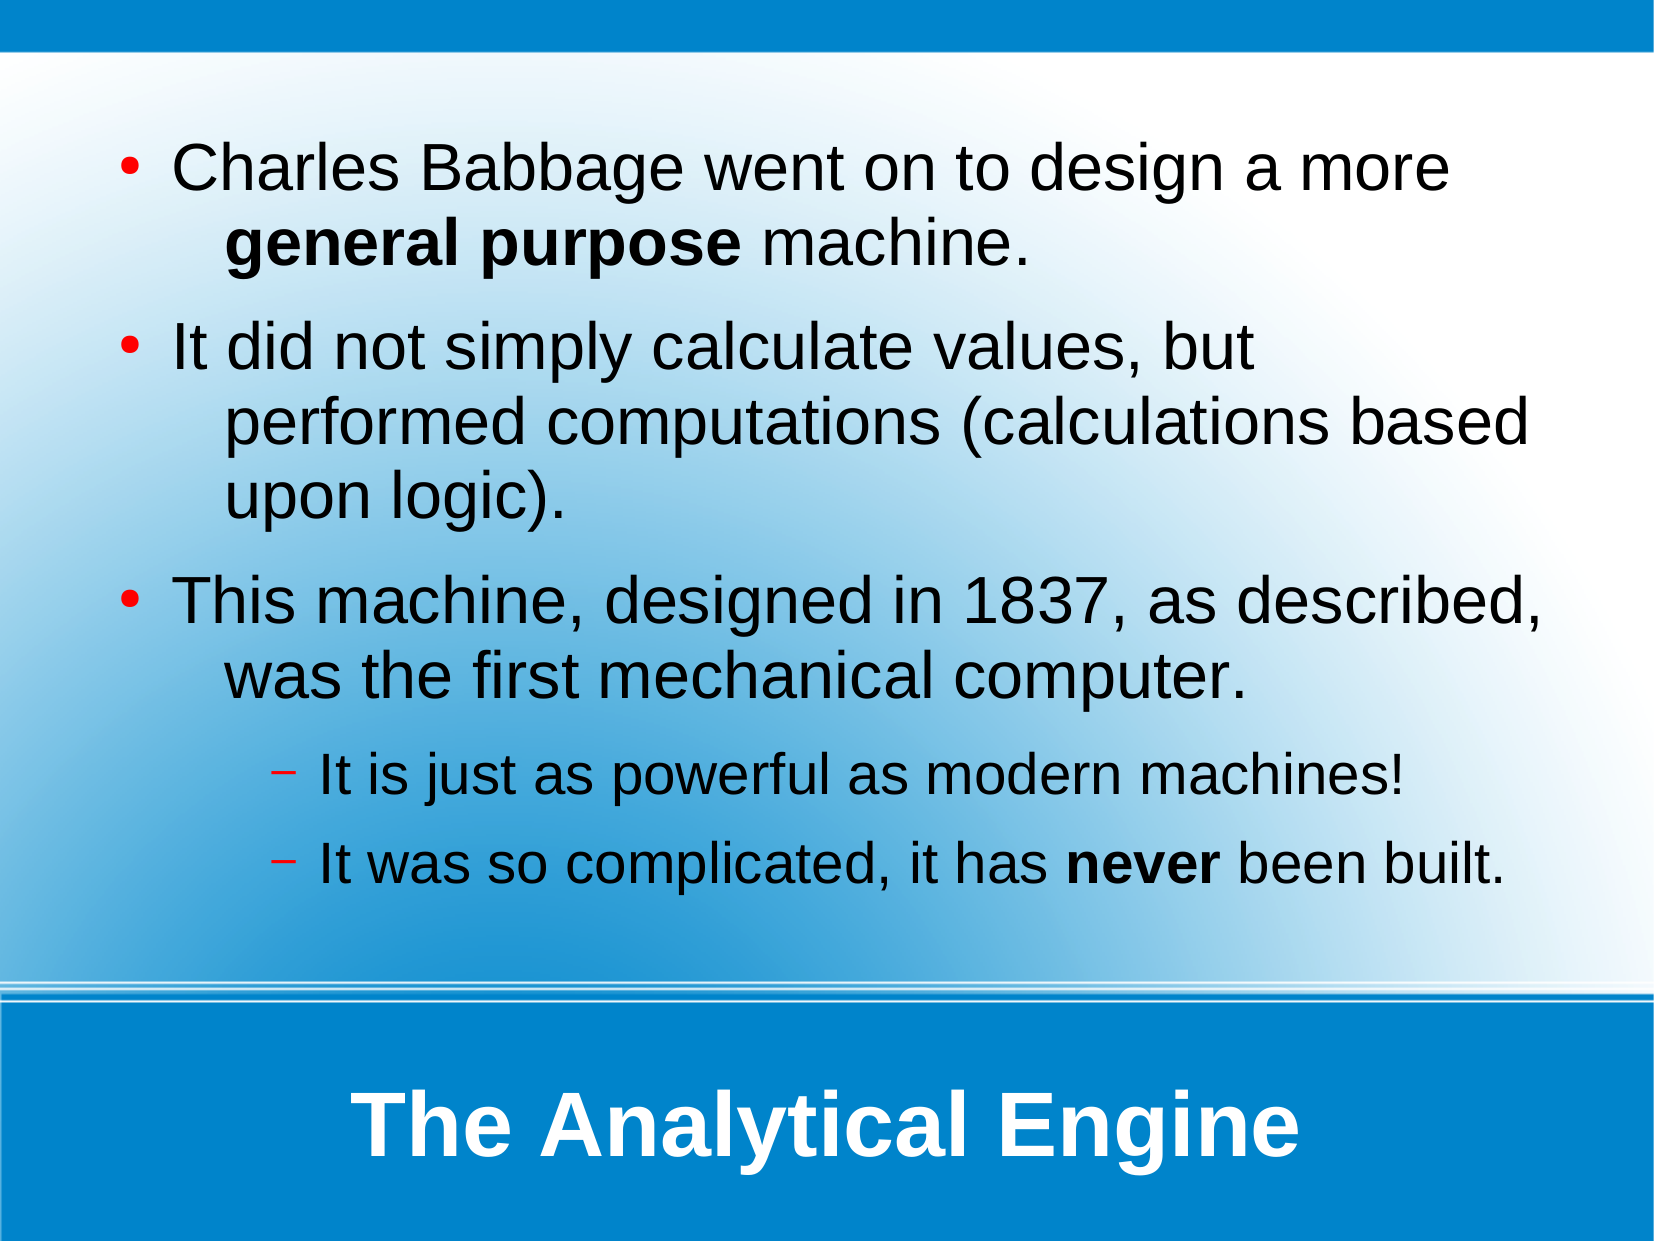

Charles Babbage went on to design a more general purpose machine.
It did not simply calculate values, but performed computations (calculations based upon logic).
This machine, designed in 1837, as described, was the first mechanical computer.
It is just as powerful as modern machines!
It was so complicated, it has never been built.
# The Analytical Engine